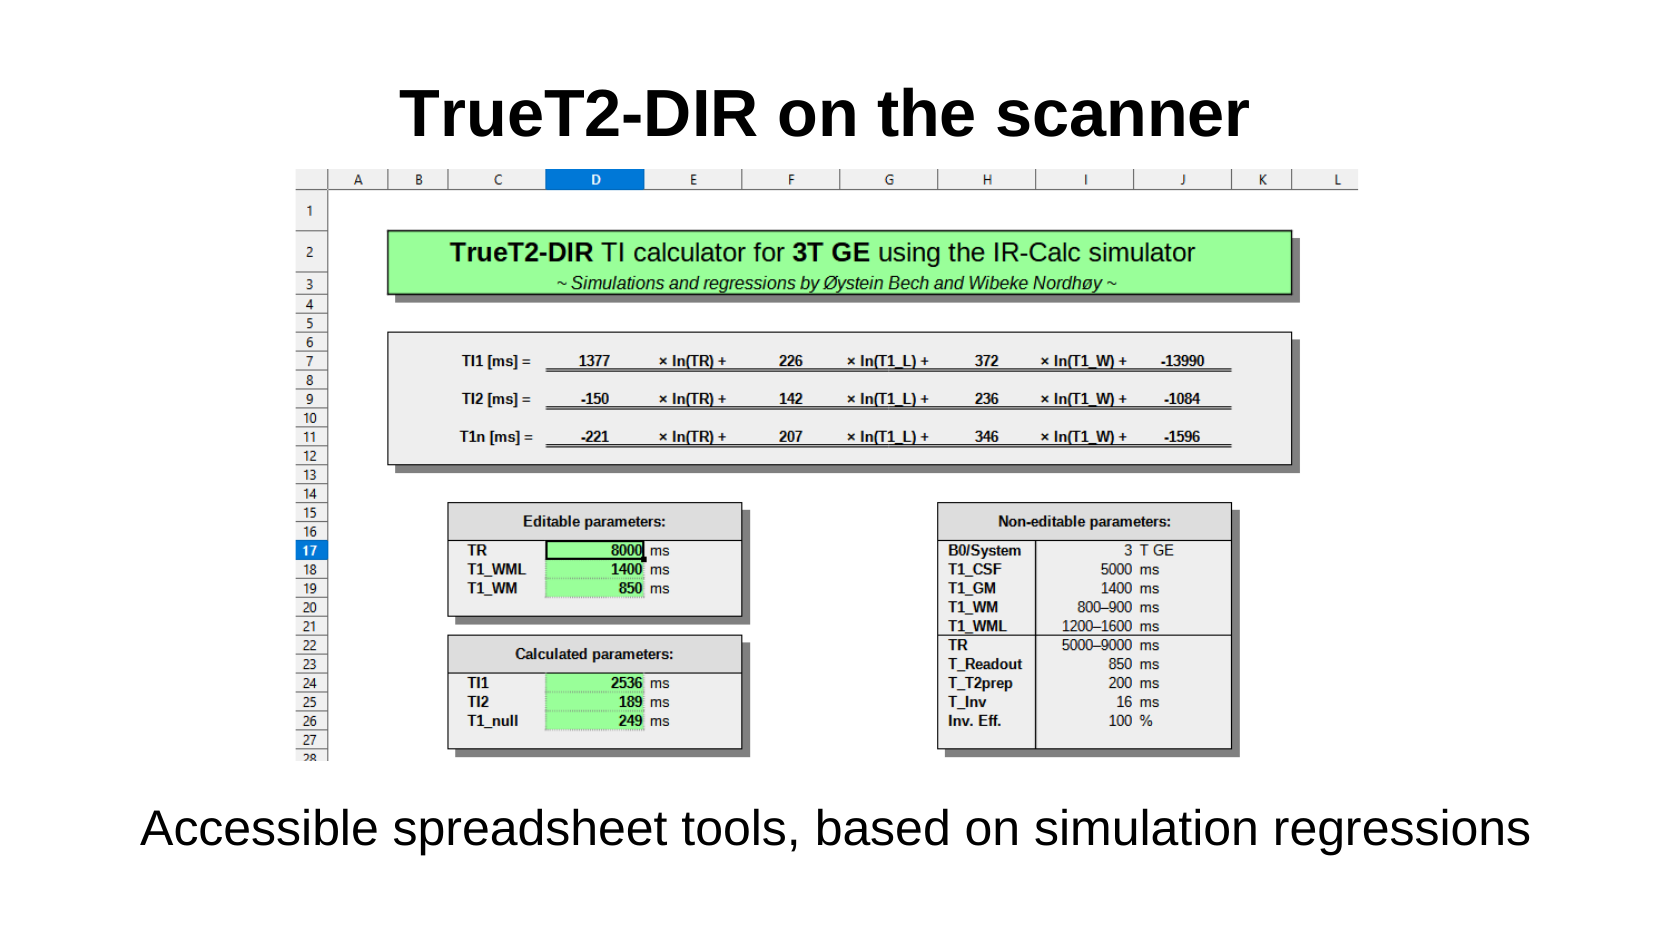

# TrueT2-DIR on the scanner
Accessible spreadsheet tools, based on simulation regressions